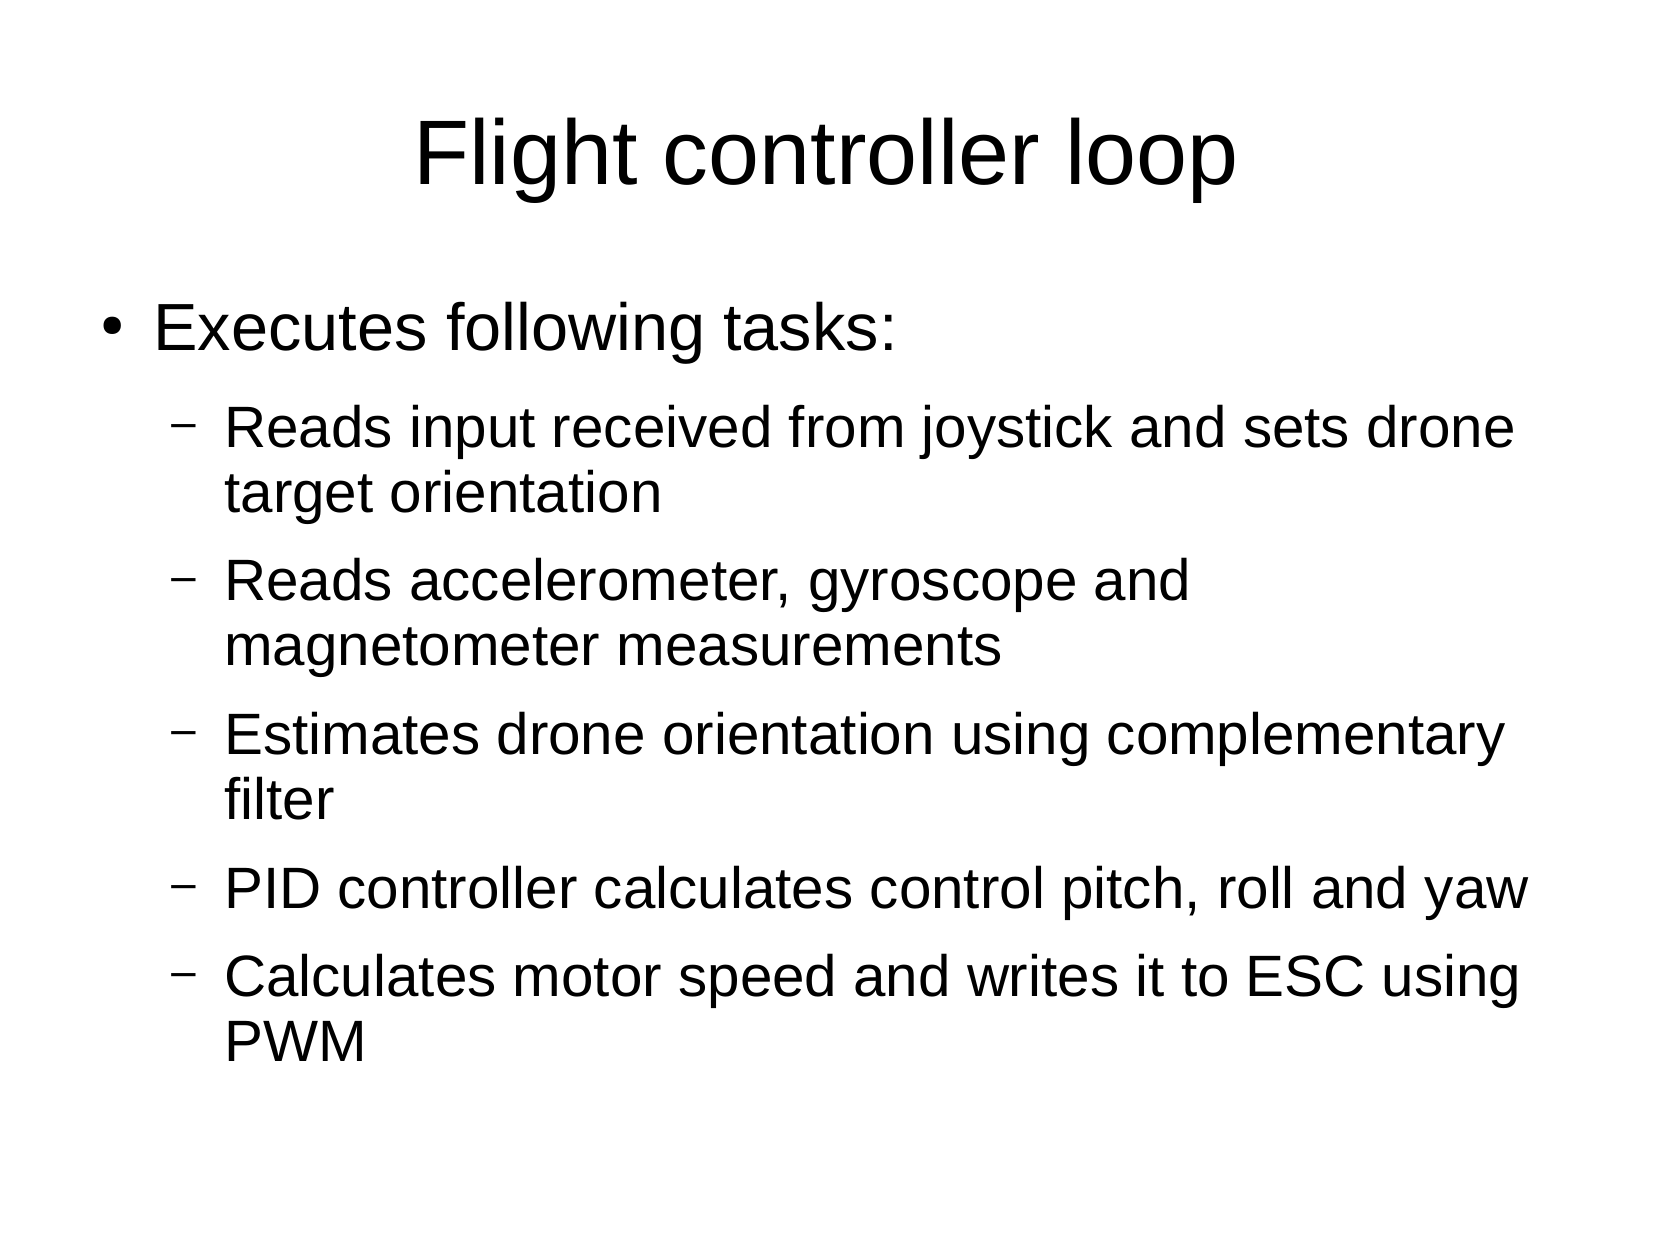

# Flight controller loop
Executes following tasks:
Reads input received from joystick and sets drone target orientation
Reads accelerometer, gyroscope and magnetometer measurements
Estimates drone orientation using complementary filter
PID controller calculates control pitch, roll and yaw
Calculates motor speed and writes it to ESC using PWM